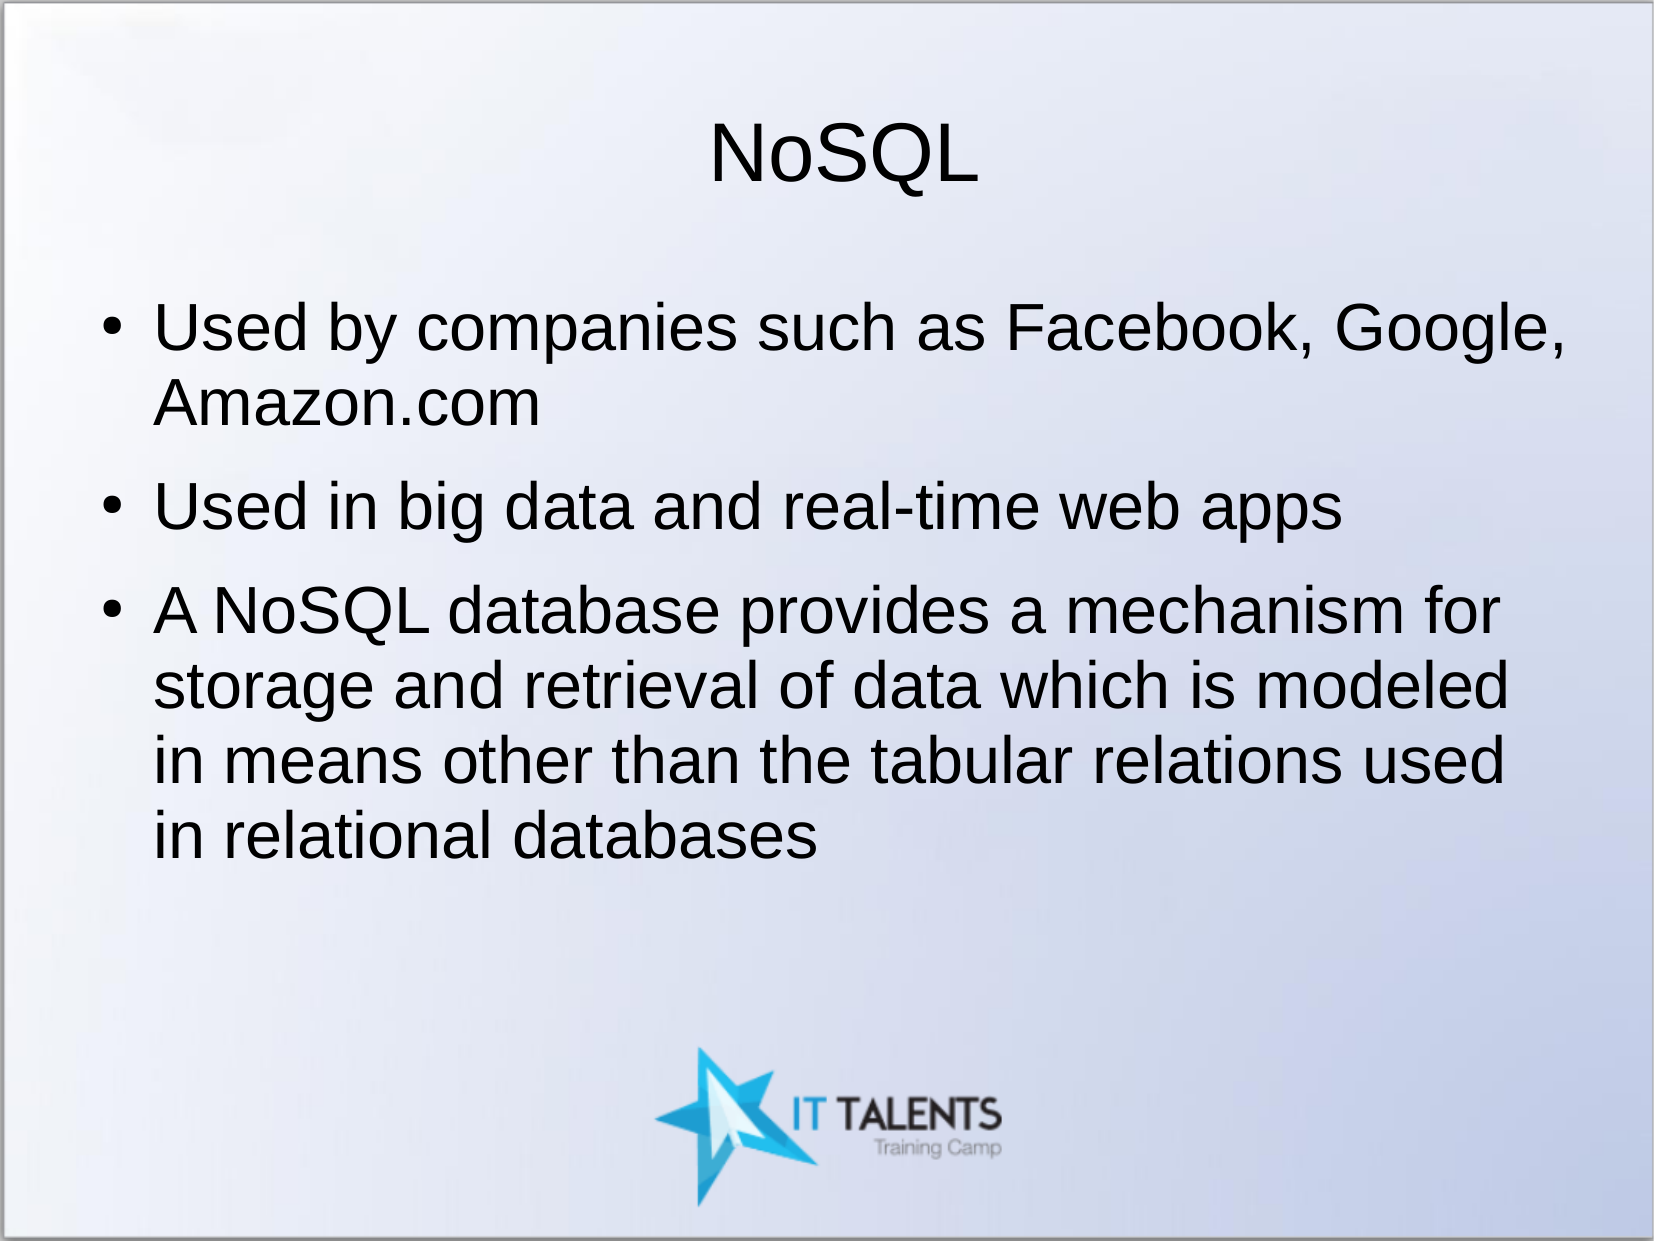

# NoSQL
Used by companies such as Facebook, Google, Amazon.com
Used in big data and real-time web apps
A NoSQL database provides a mechanism for storage and retrieval of data which is modeled in means other than the tabular relations used in relational databases